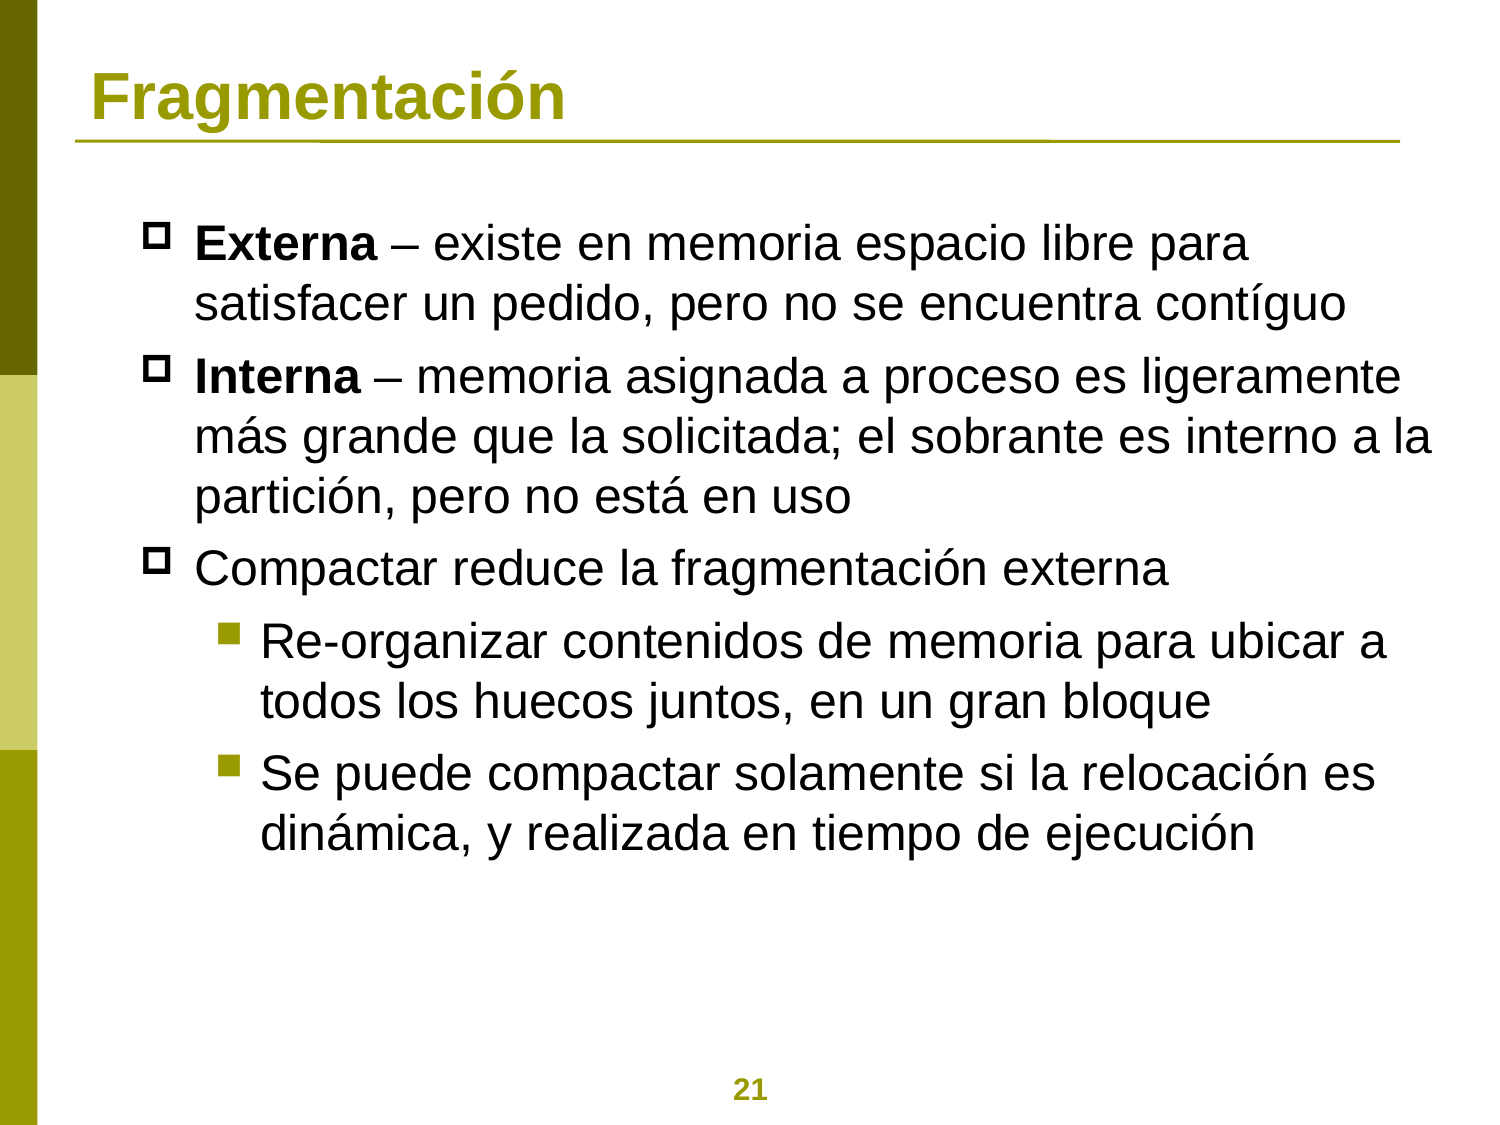

Fragmentación
Externa – existe en memoria espacio libre para satisfacer un pedido, pero no se encuentra contíguo
Interna – memoria asignada a proceso es ligeramente más grande que la solicitada; el sobrante es interno a la partición, pero no está en uso
Compactar reduce la fragmentación externa
Re-organizar contenidos de memoria para ubicar a todos los huecos juntos, en un gran bloque
Se puede compactar solamente si la relocación es dinámica, y realizada en tiempo de ejecución